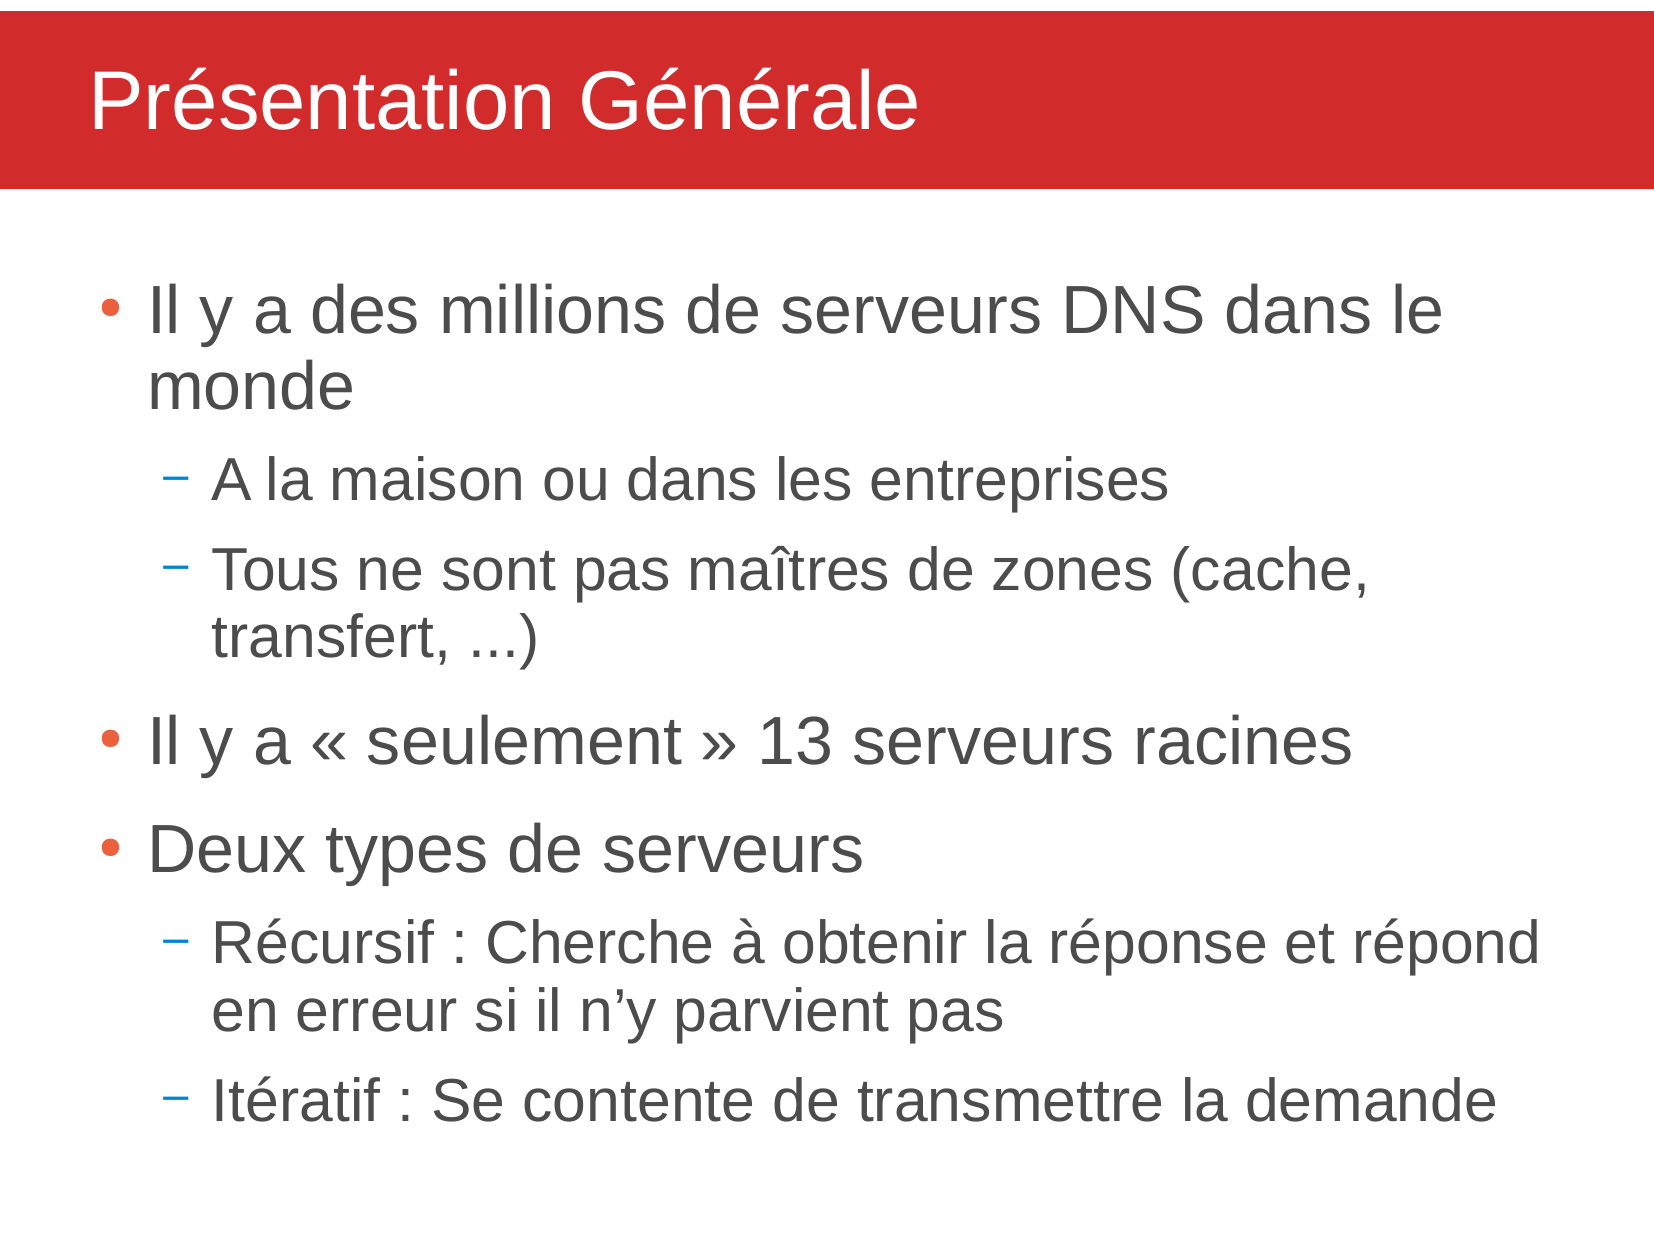

# Présentation Générale
Il y a des millions de serveurs DNS dans le monde
A la maison ou dans les entreprises
Tous ne sont pas maîtres de zones (cache, transfert, ...)
Il y a « seulement » 13 serveurs racines
Deux types de serveurs
Récursif : Cherche à obtenir la réponse et répond en erreur si il n’y parvient pas
Itératif : Se contente de transmettre la demande